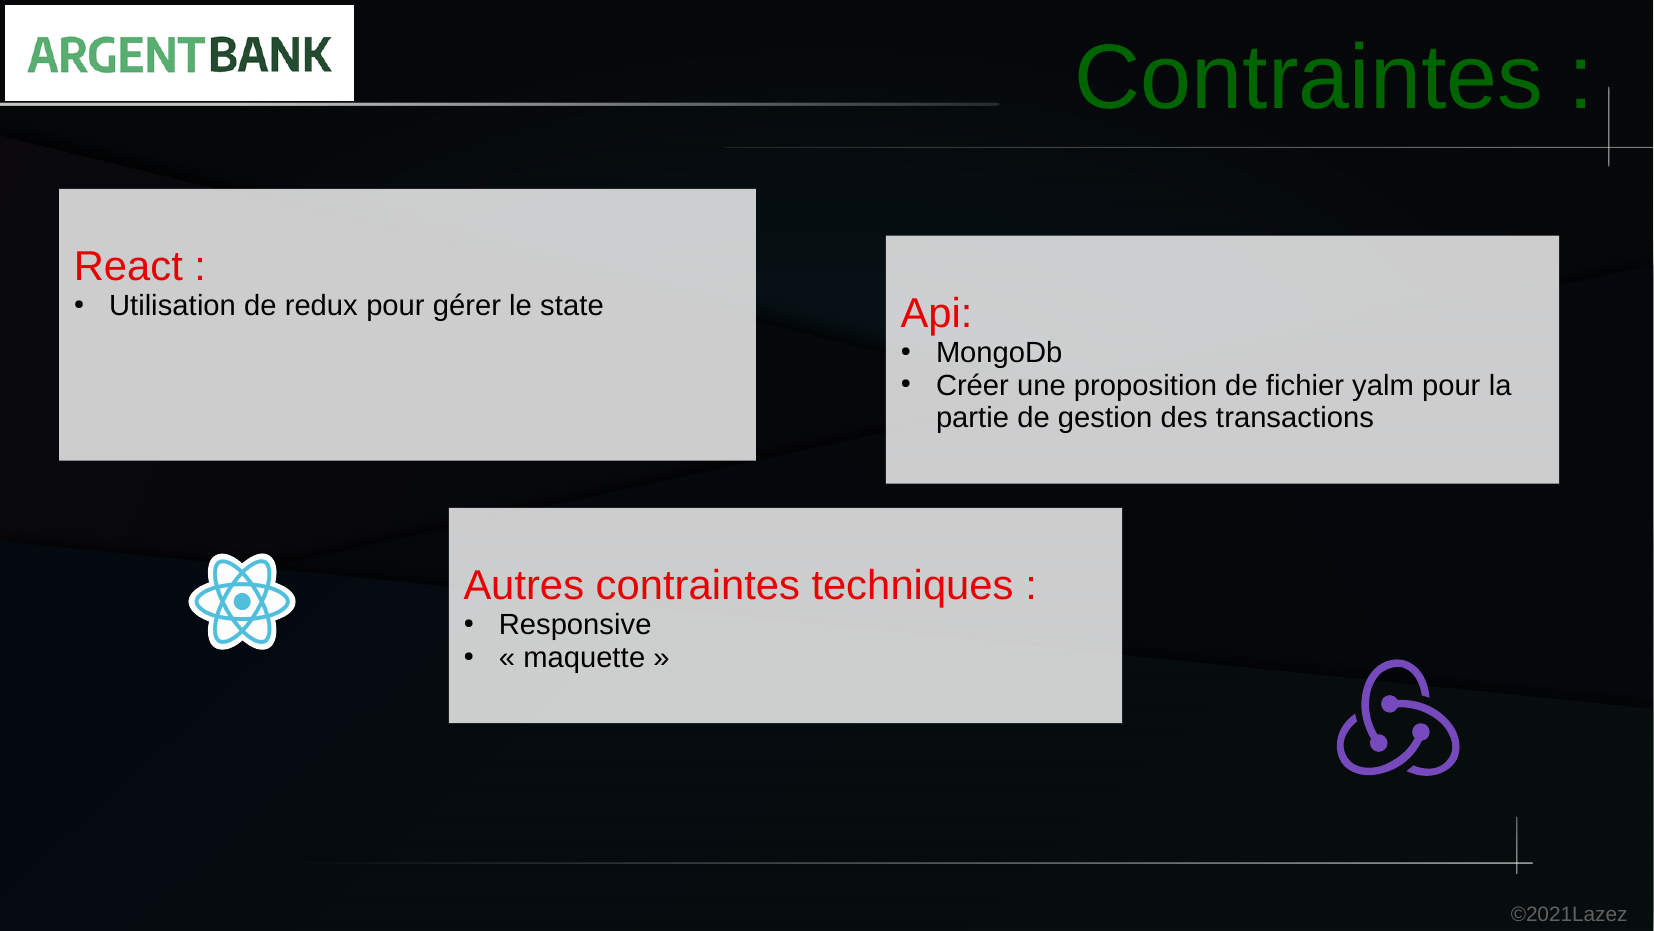

# Contraintes :
React :
Utilisation de redux pour gérer le state
Api:
MongoDb
Créer une proposition de fichier yalm pour la partie de gestion des transactions
Autres contraintes techniques :
Responsive
« maquette »
©2021Lazez